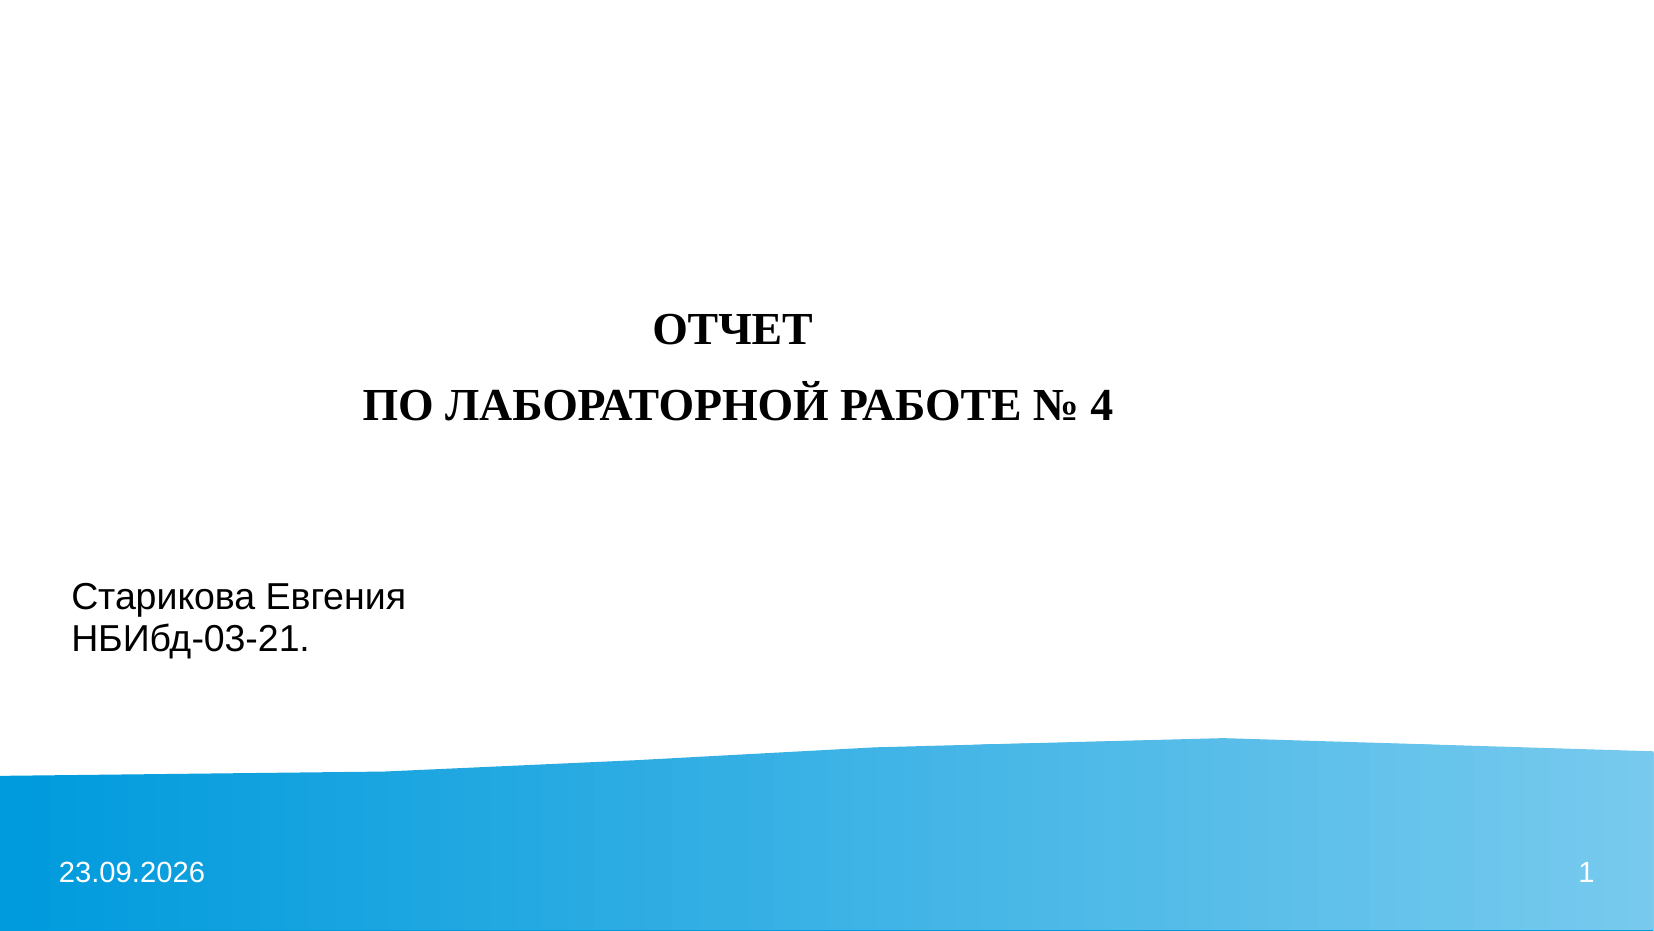

# ОТЧЕТ ПО ЛАБОРАТОРНОЙ РАБОТЕ № 4
Старикова Евгения
НБИбд-03-21.